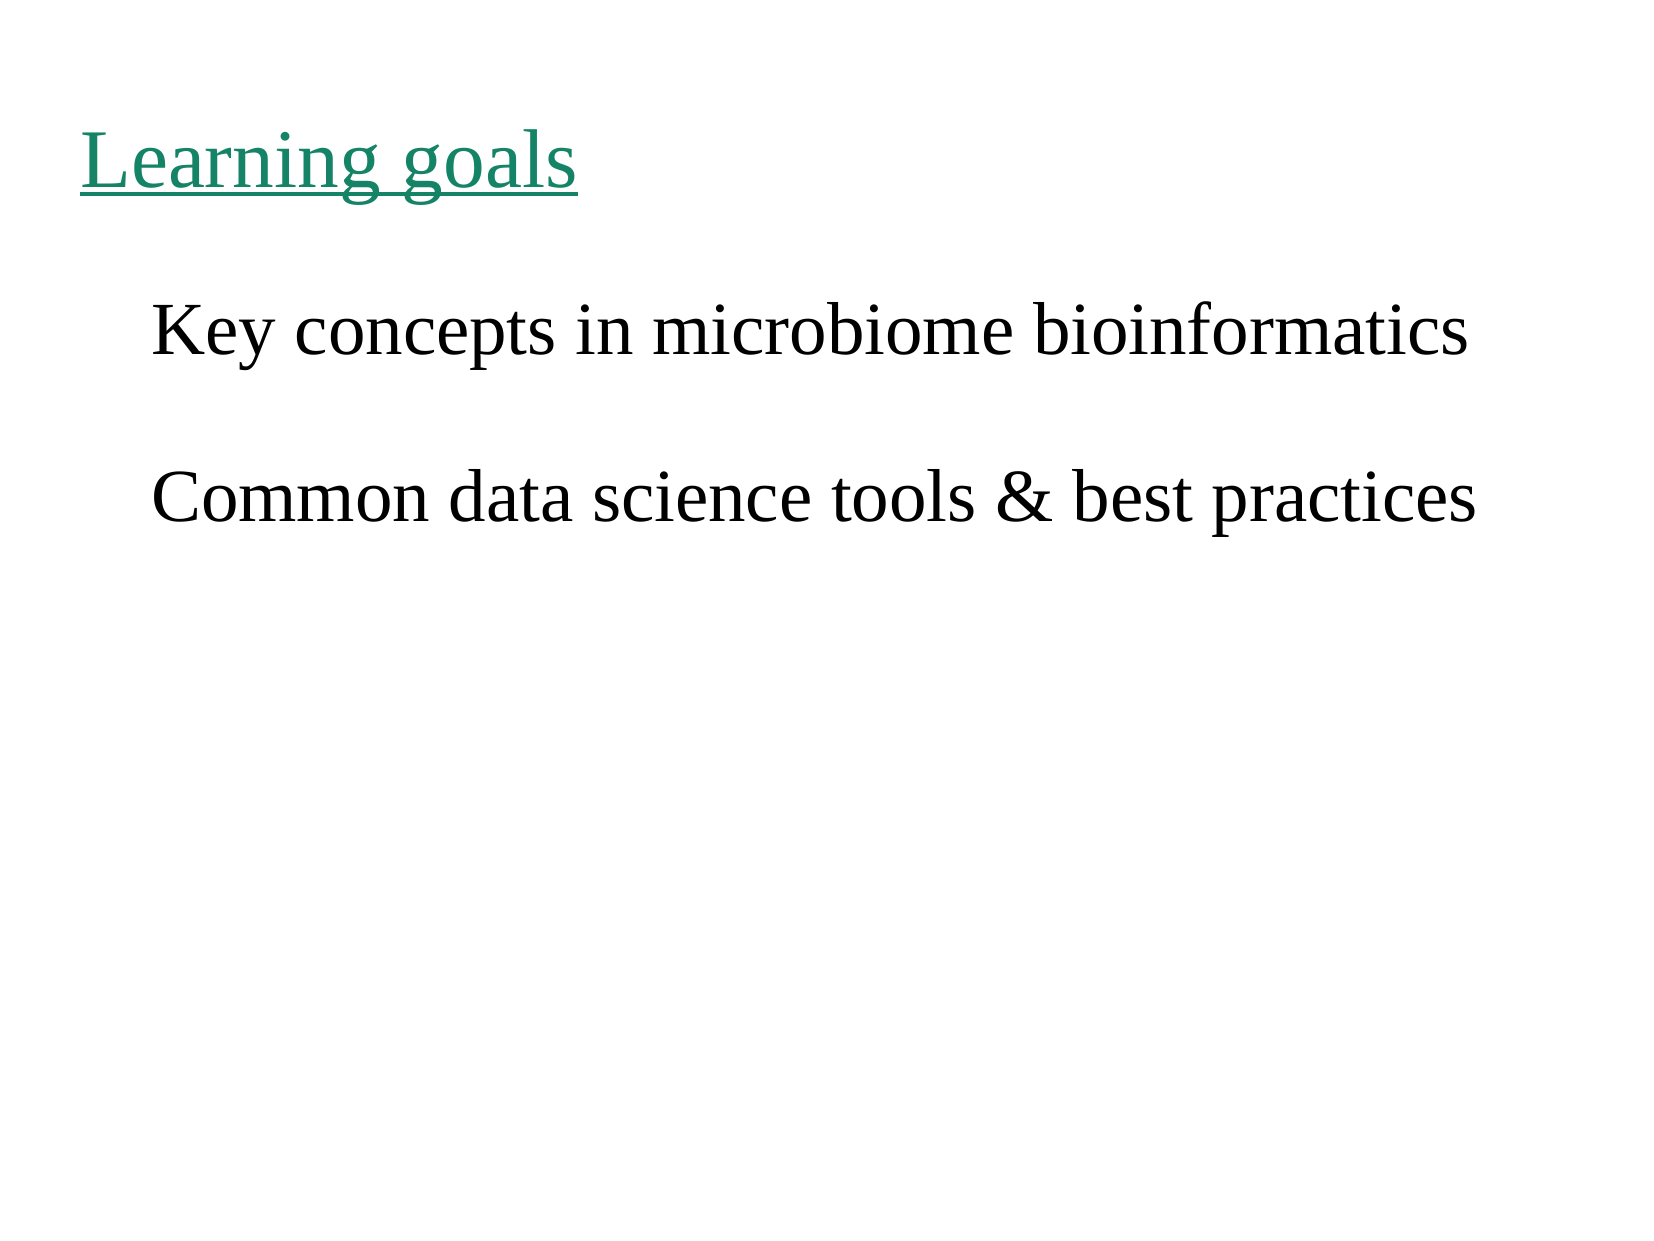

# Learning goals
Key concepts in microbiome bioinformatics
Common data science tools & best practices